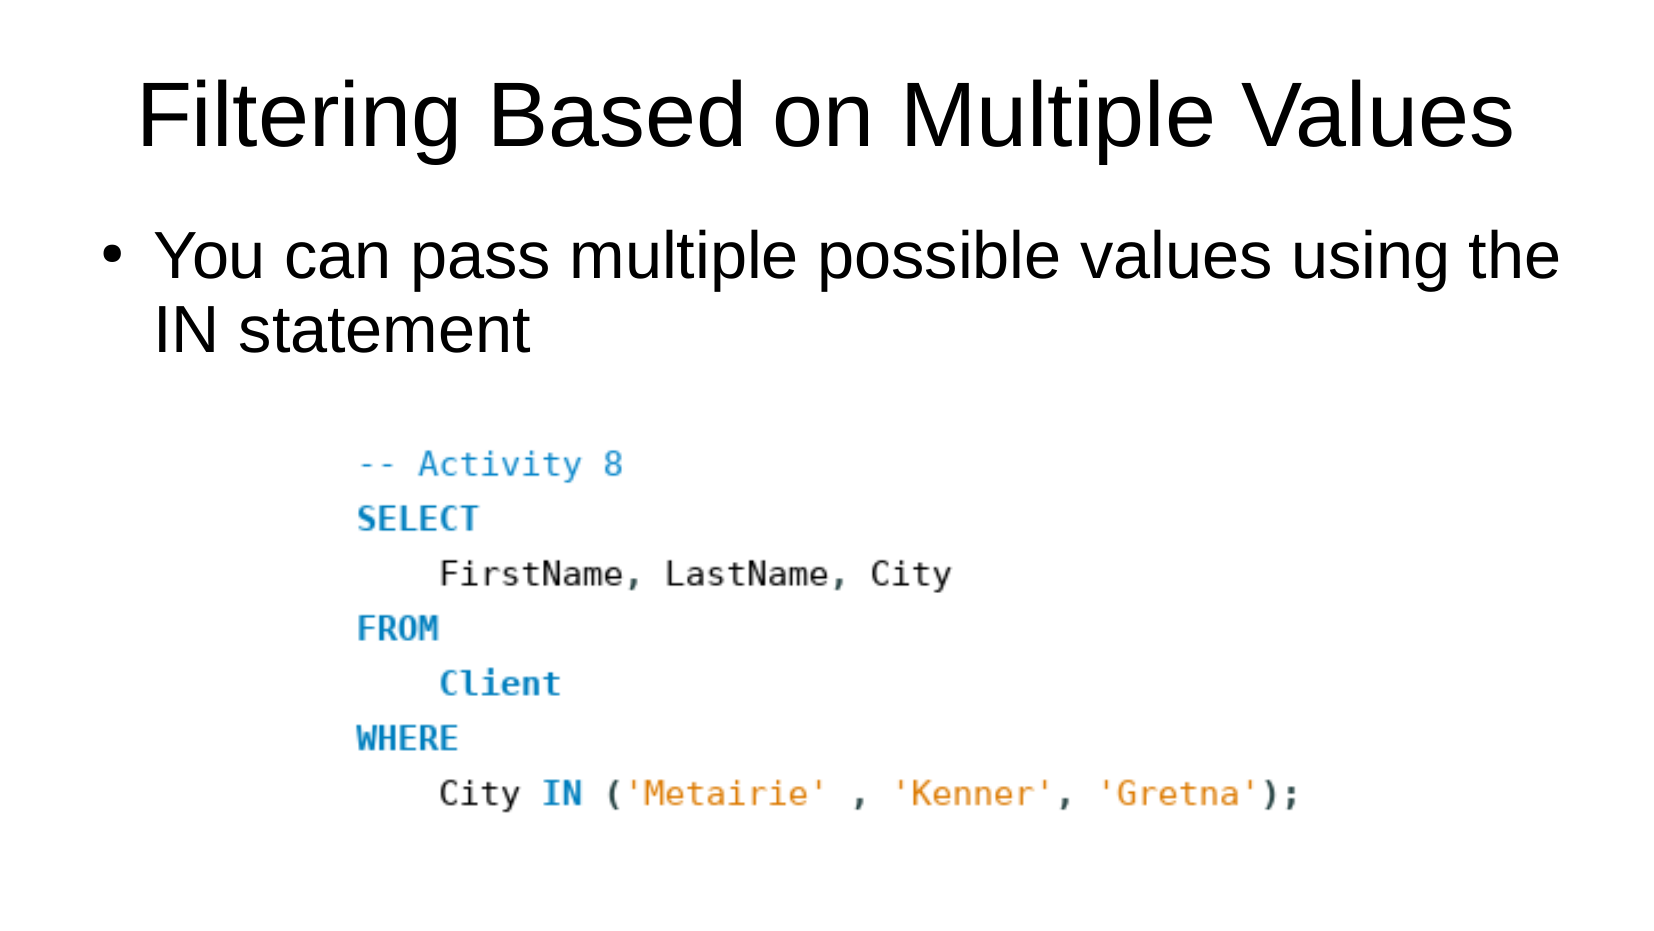

# Filtering Based on Multiple Values
You can pass multiple possible values using the IN statement